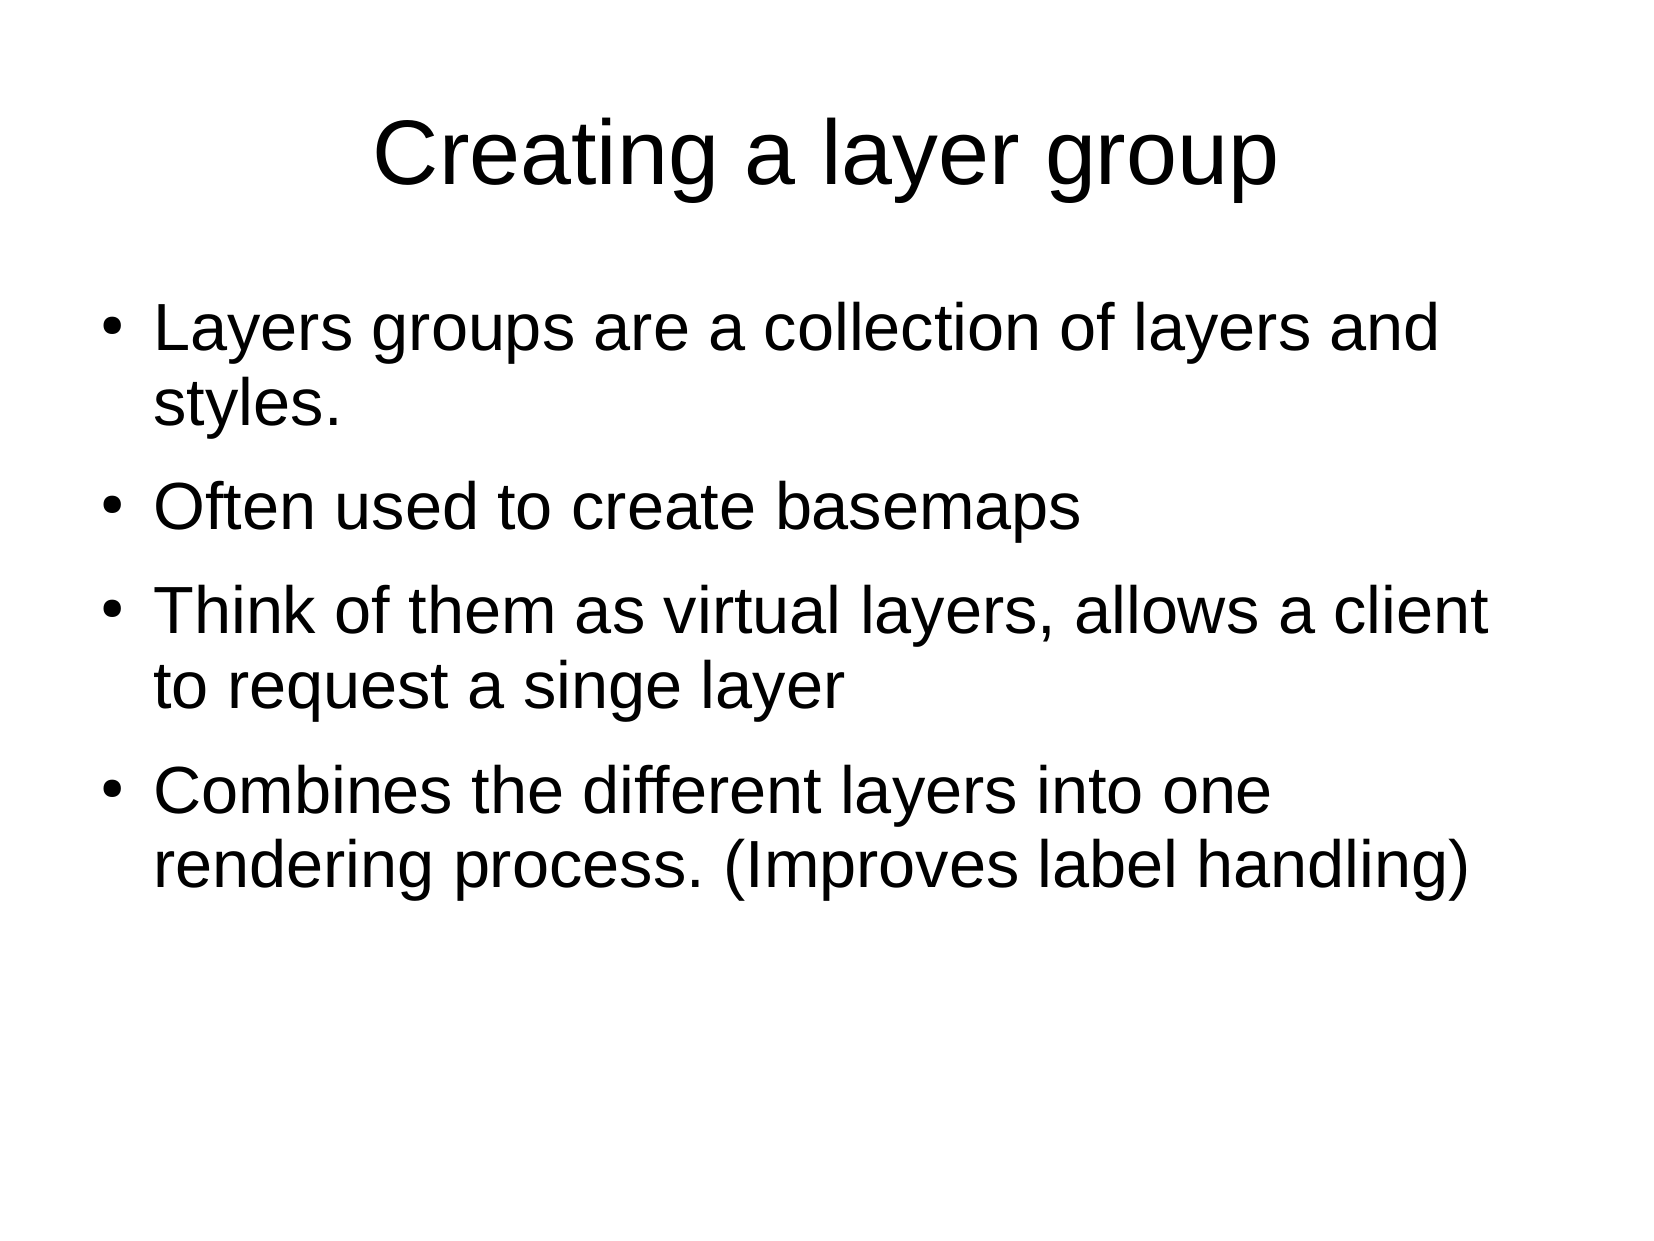

# Creating a layer group
Layers groups are a collection of layers and styles.
Often used to create basemaps
Think of them as virtual layers, allows a client to request a singe layer
Combines the different layers into one rendering process. (Improves label handling)